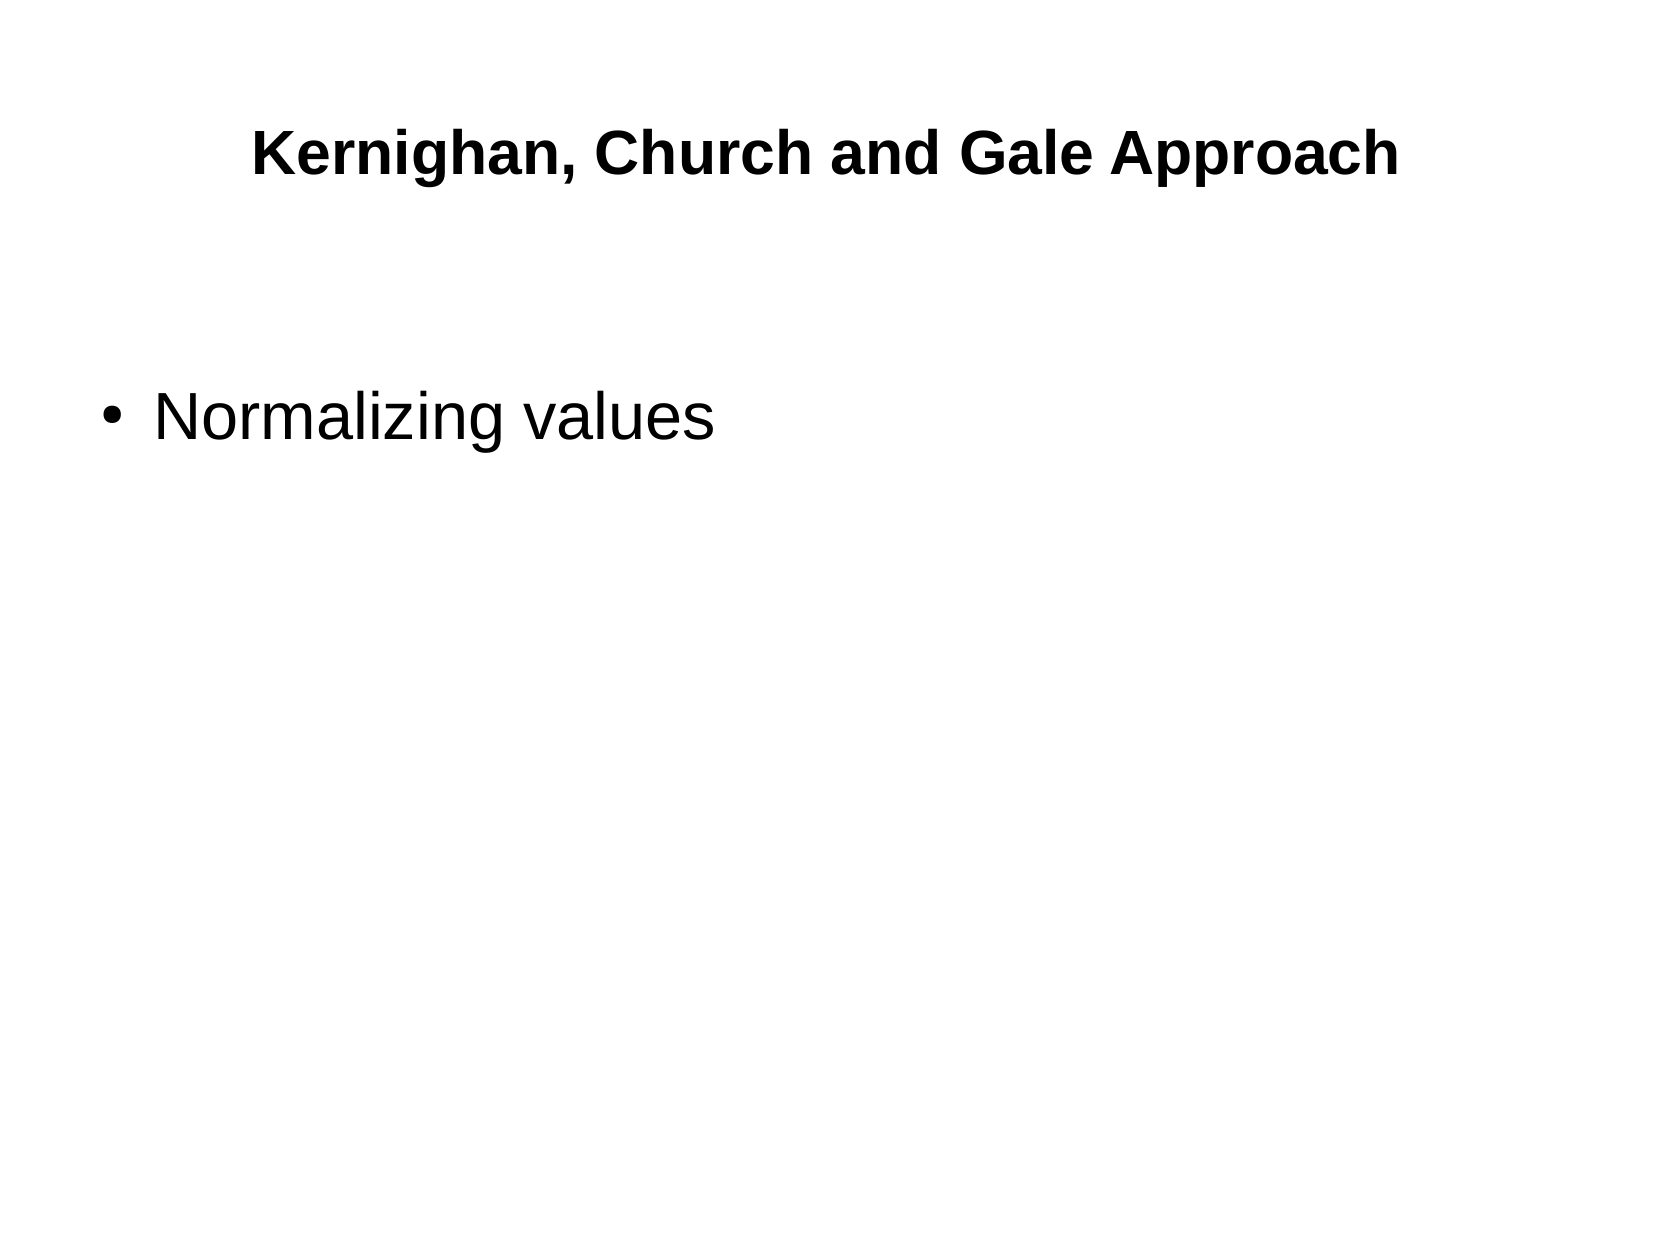

# Kernighan, Church and Gale Approach
Normalizing values